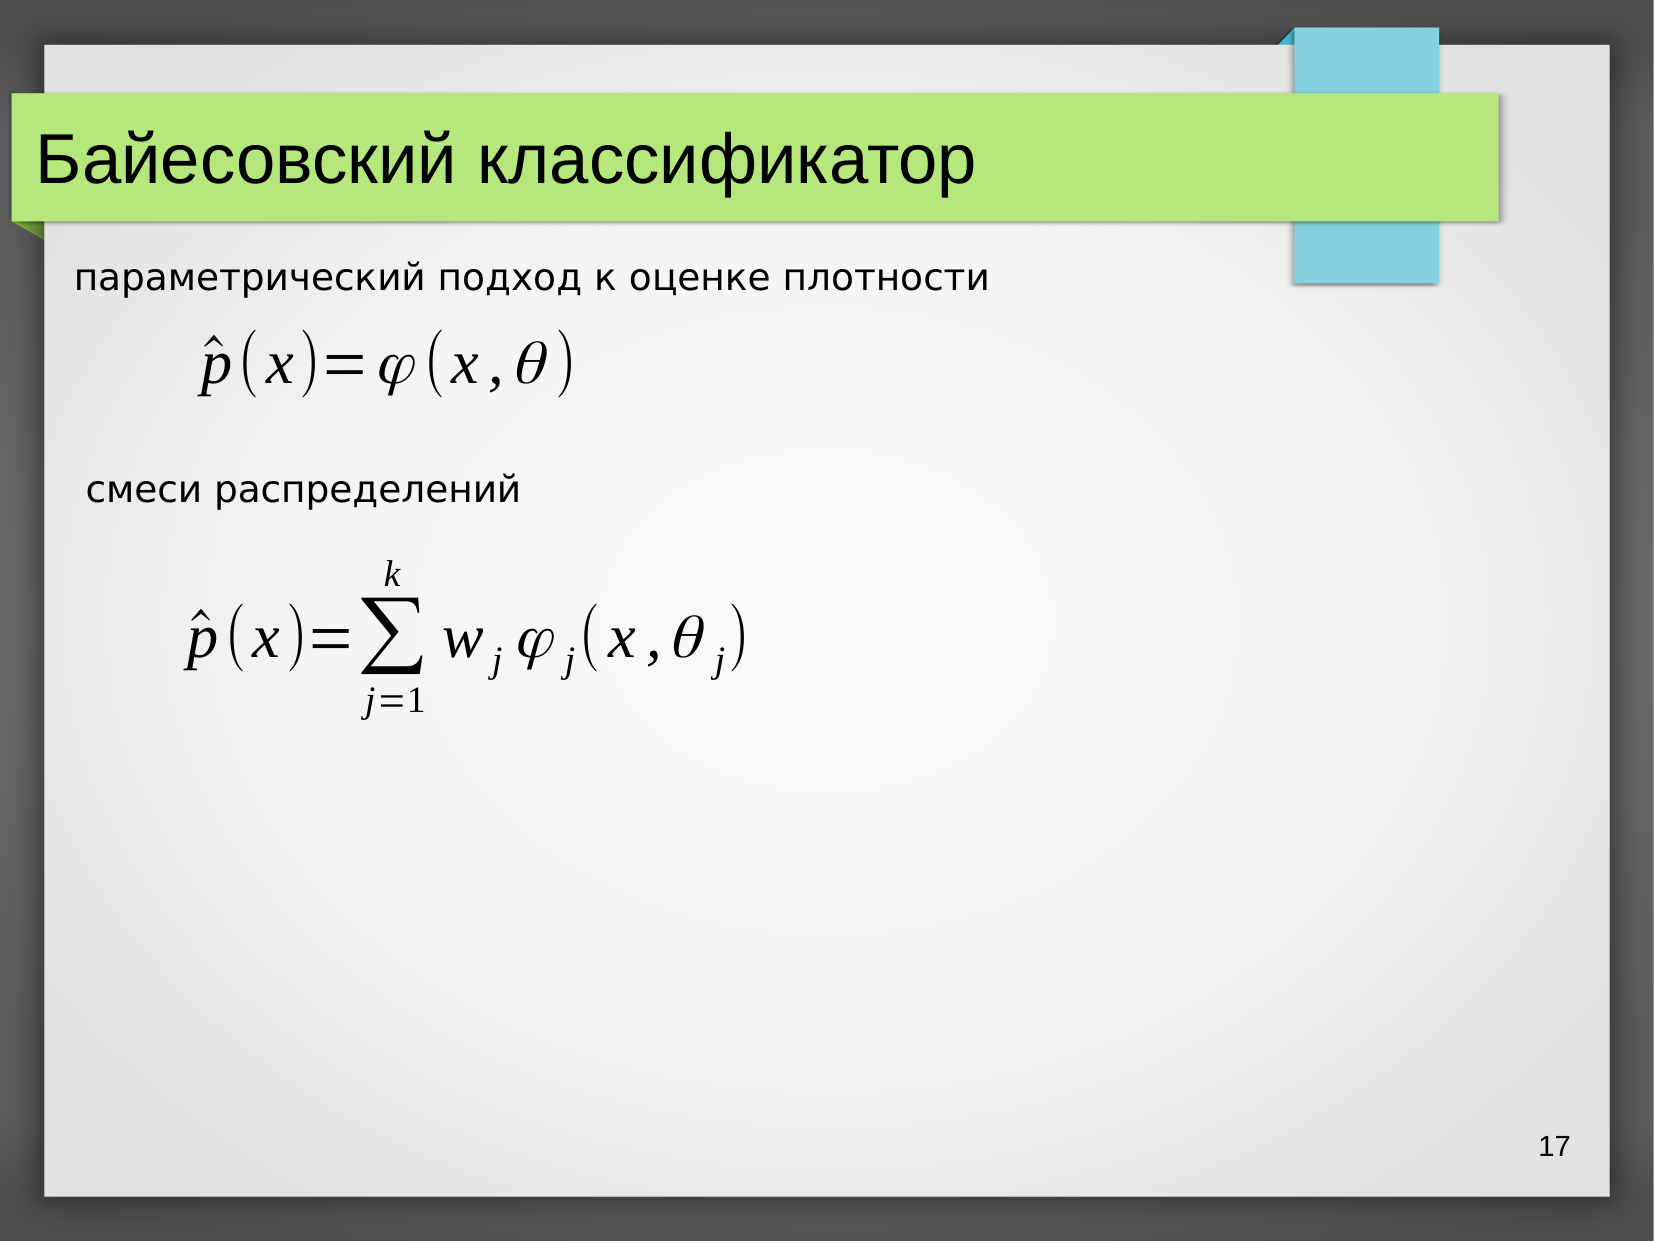

# Байесовский классификатор
параметрический подход к оценке плотности
смеси распределений
17